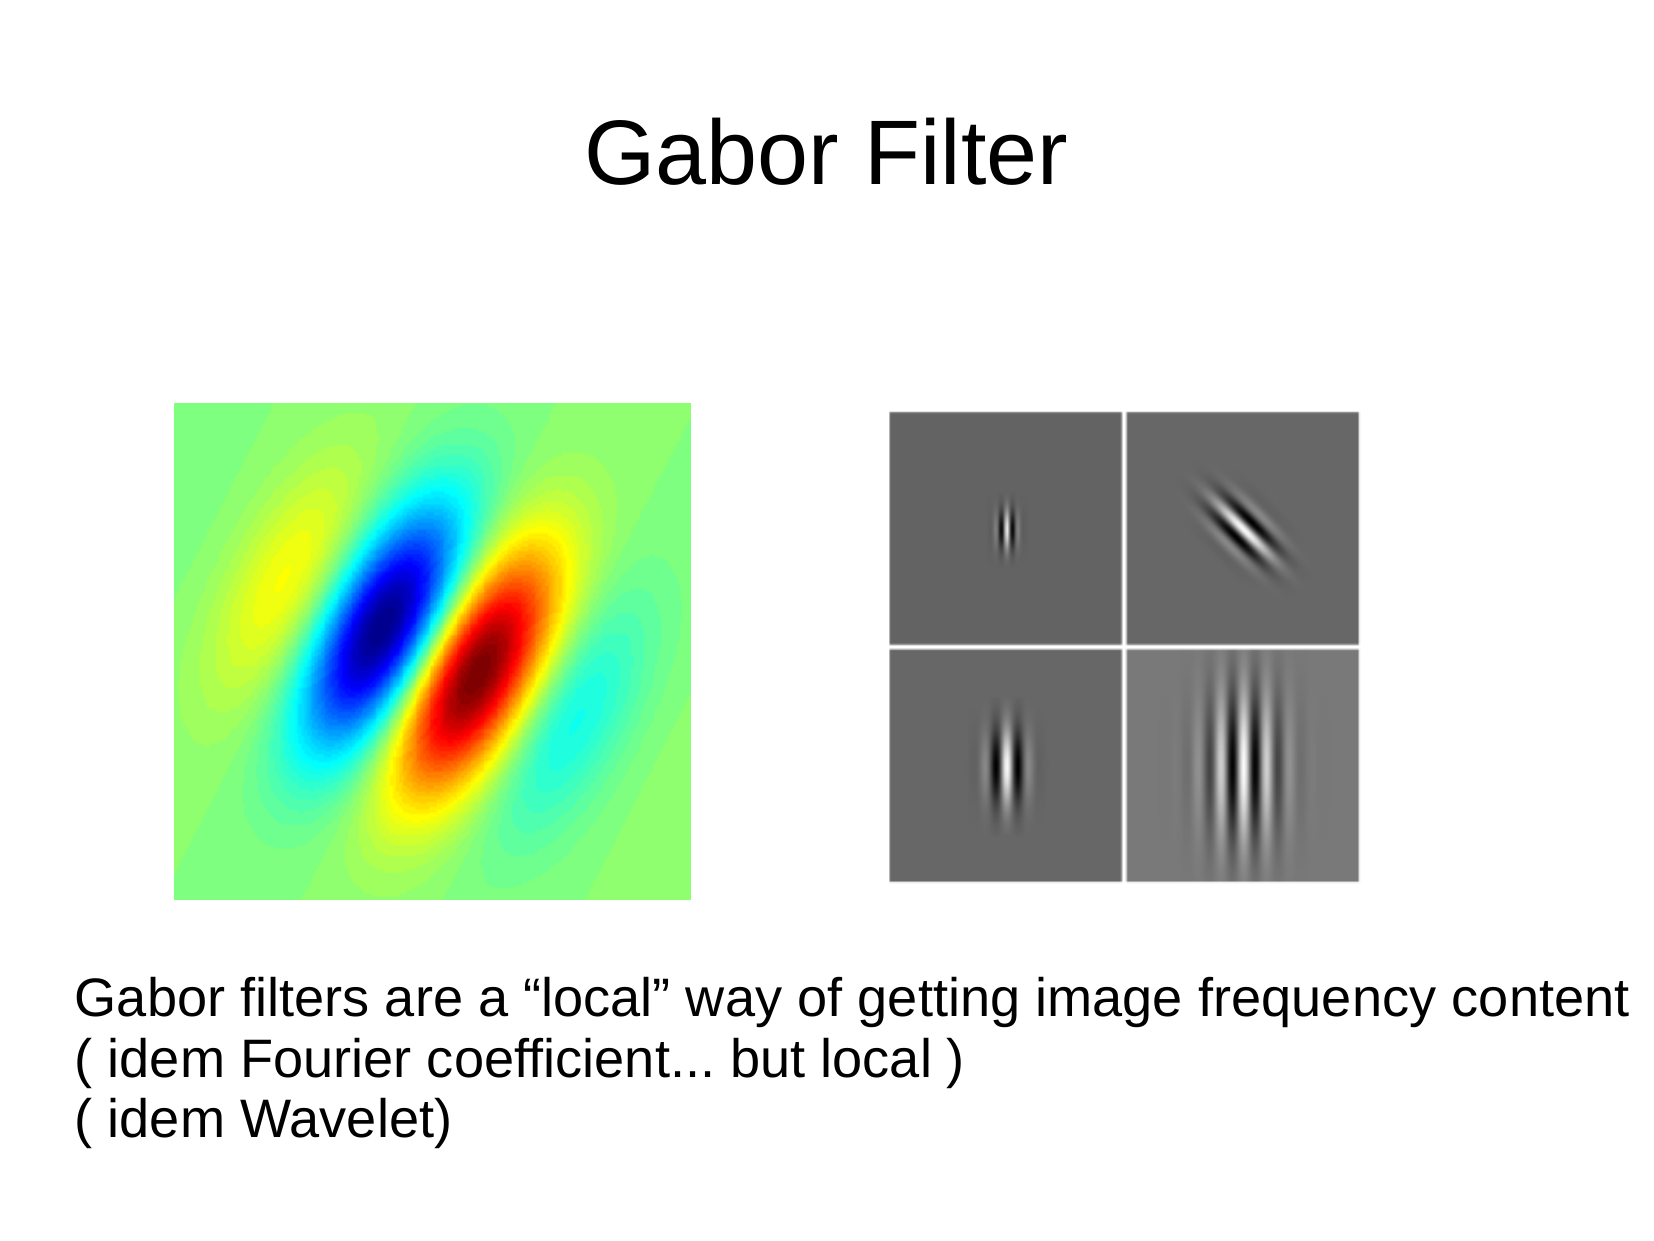

# Gabor Filter
Gabor filters are a “local” way of getting image frequency content
( idem Fourier coefficient... but local )
( idem Wavelet)